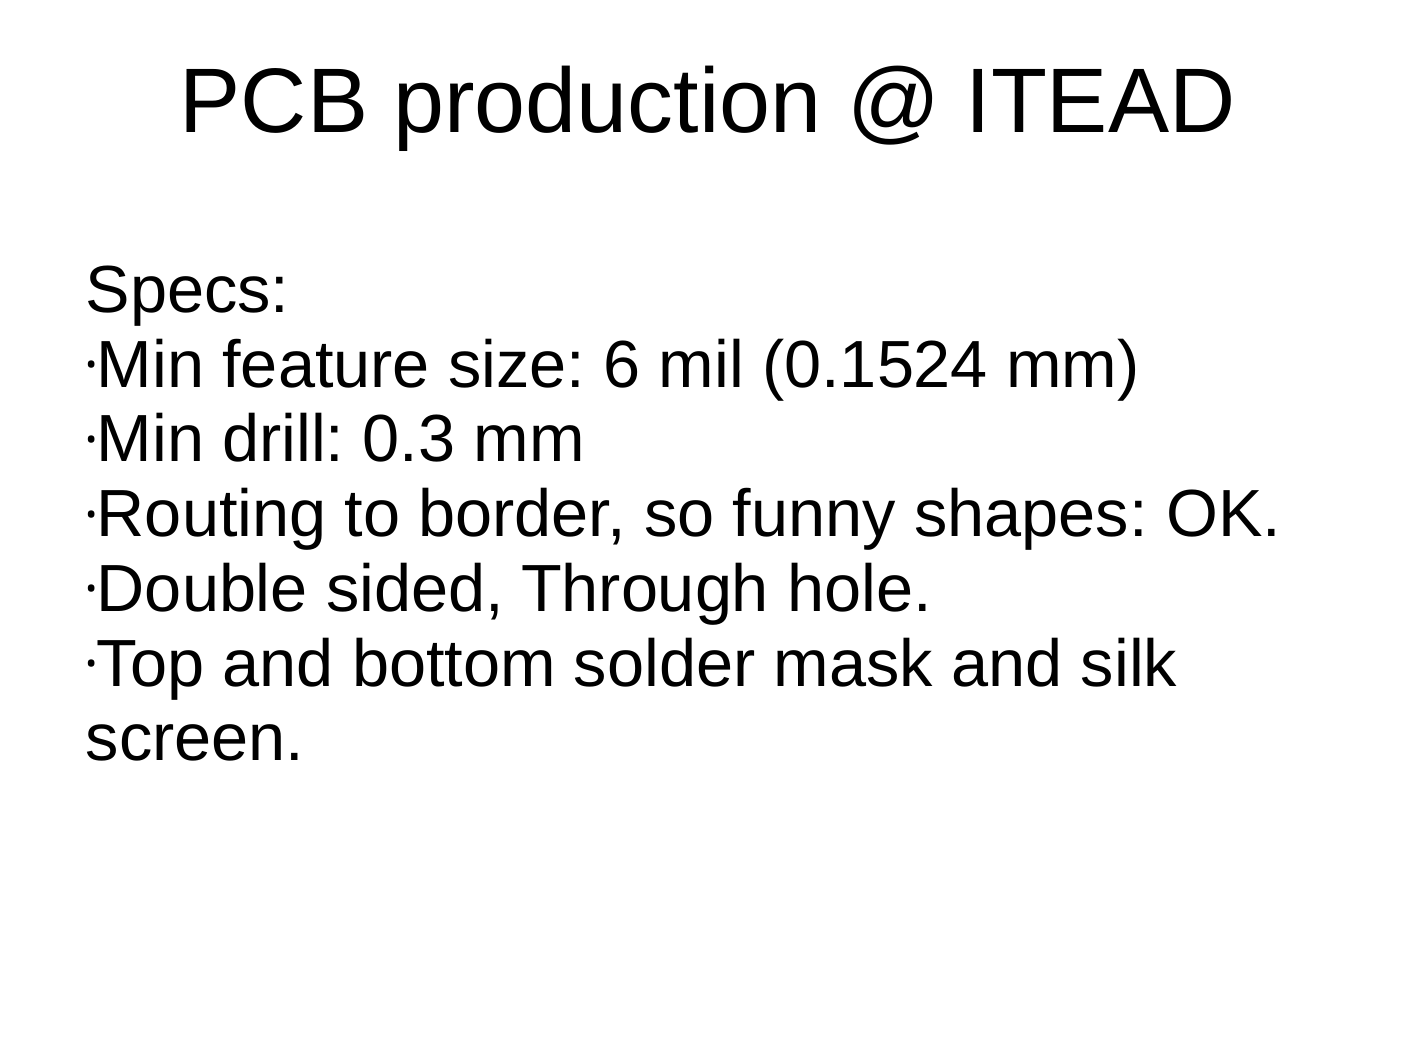

PCB production @ ITEAD
Specs:
Min feature size: 6 mil (0.1524 mm)
Min drill: 0.3 mm
Routing to border, so funny shapes: OK.
Double sided, Through hole.
Top and bottom solder mask and silk screen.